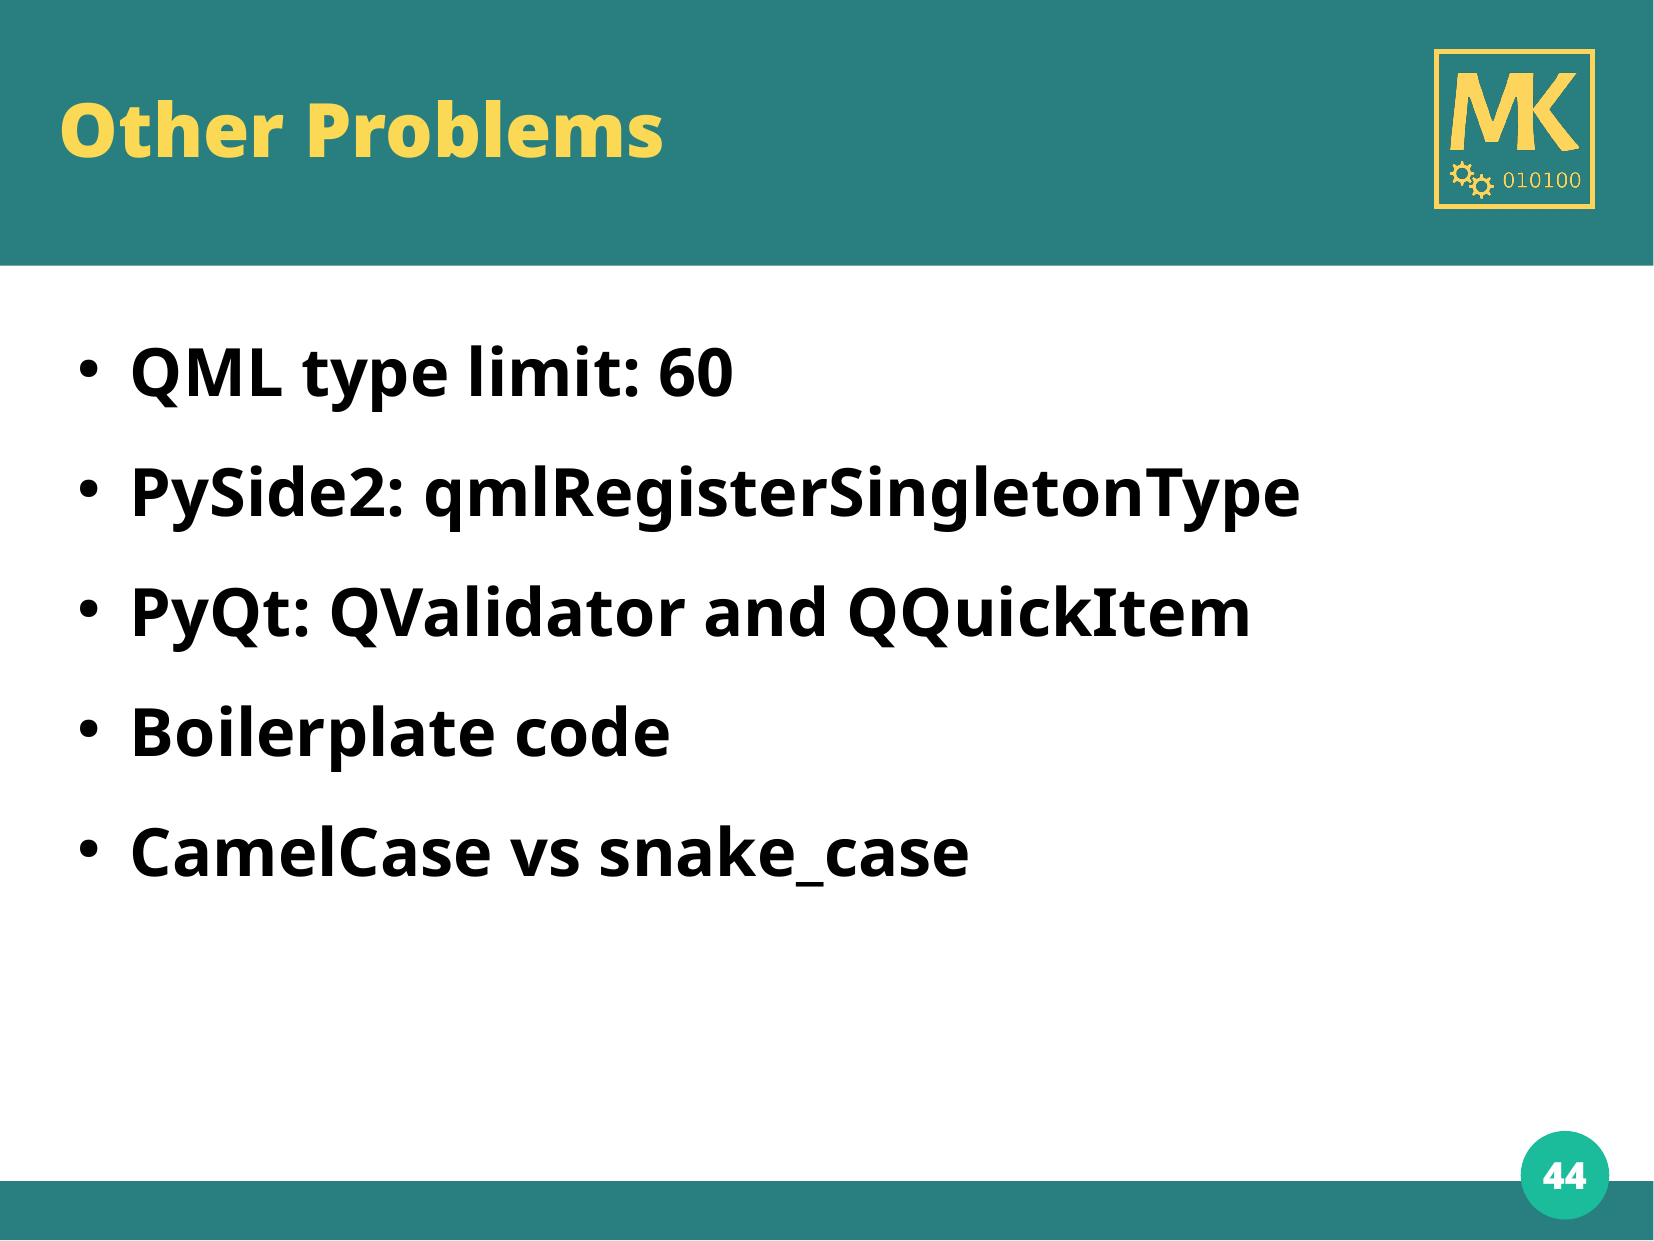

# Other Problems
QML type limit: 60
PySide2: qmlRegisterSingletonType
PyQt: QValidator and QQuickItem
Boilerplate code
CamelCase vs snake_case
44